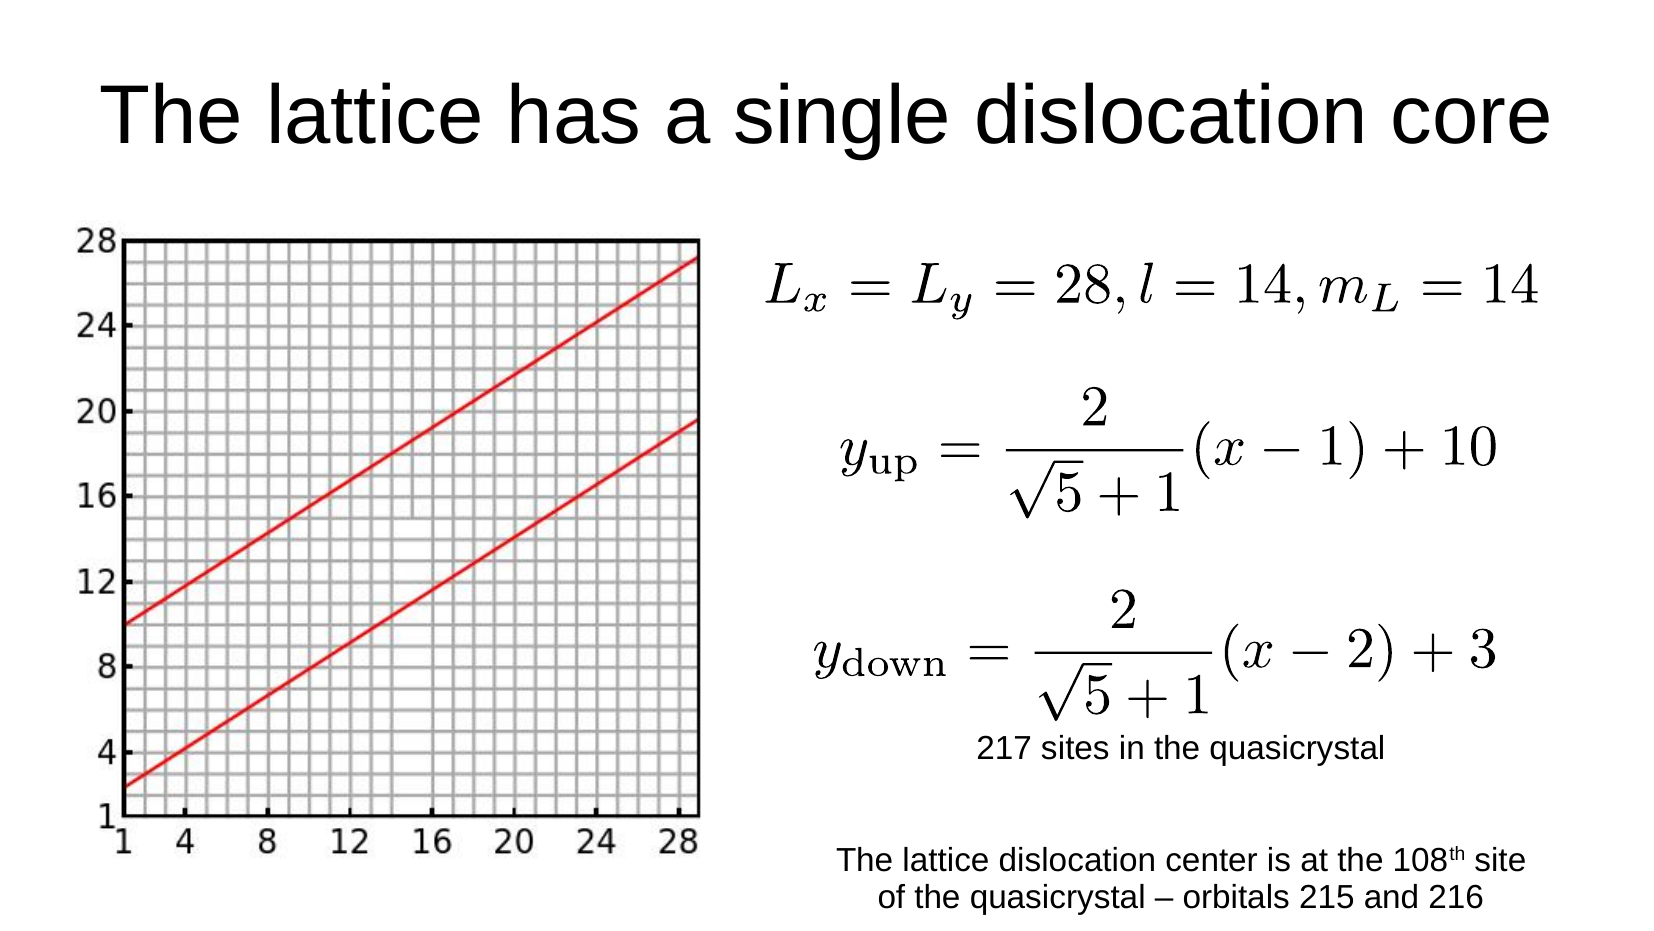

217 sites in the quasicrystal
The lattice dislocation center is at the 108th site of the quasicrystal – orbitals 215 and 216
# The lattice has a single dislocation core